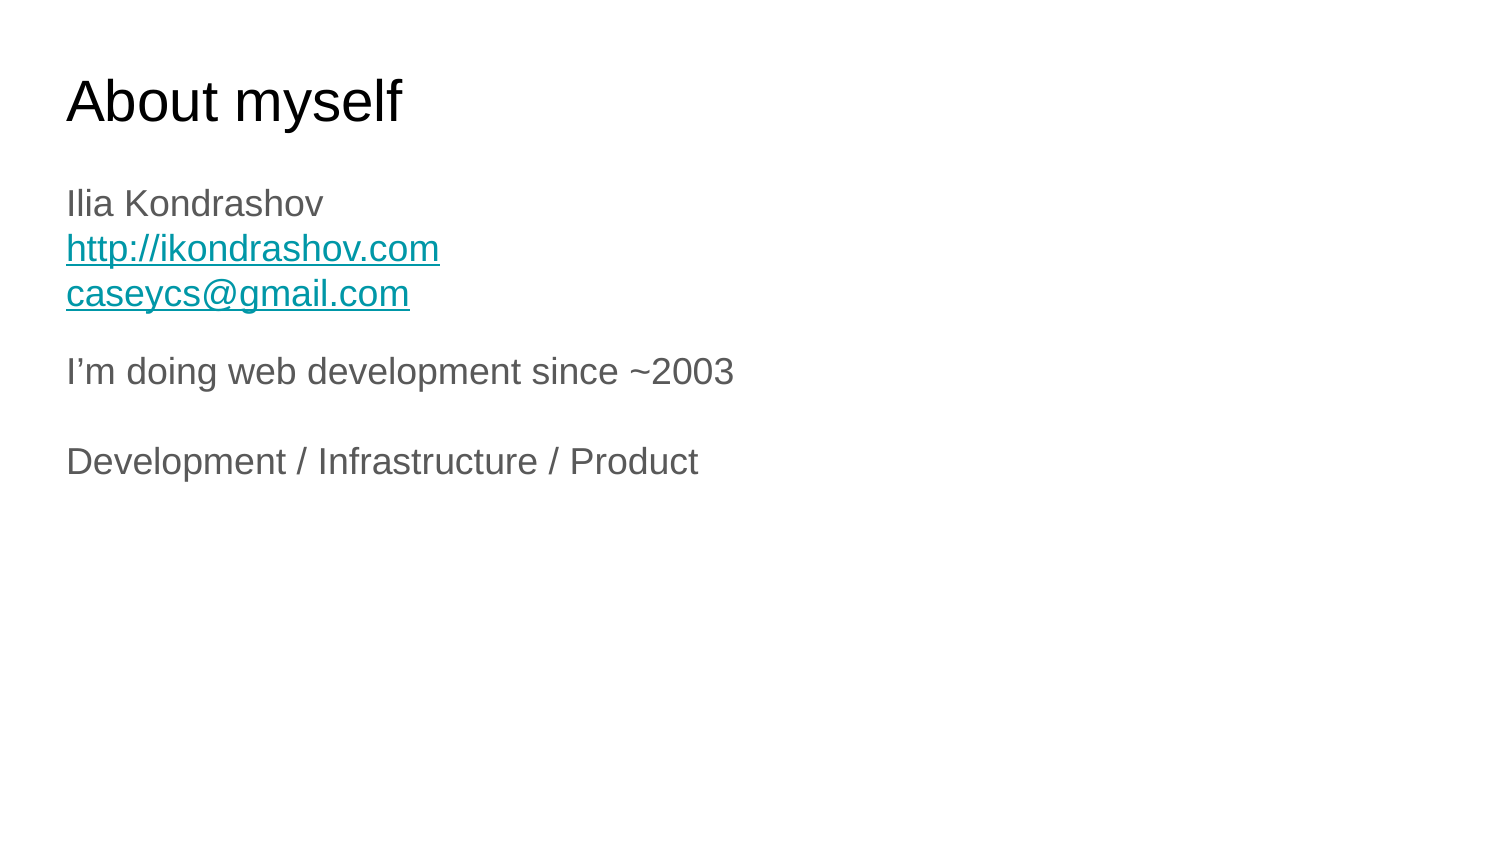

About myself
# Ilia Kondrashov http://ikondrashov.com caseycs@gmail.com
I’m doing web development since ~2003
Development / Infrastructure / Product